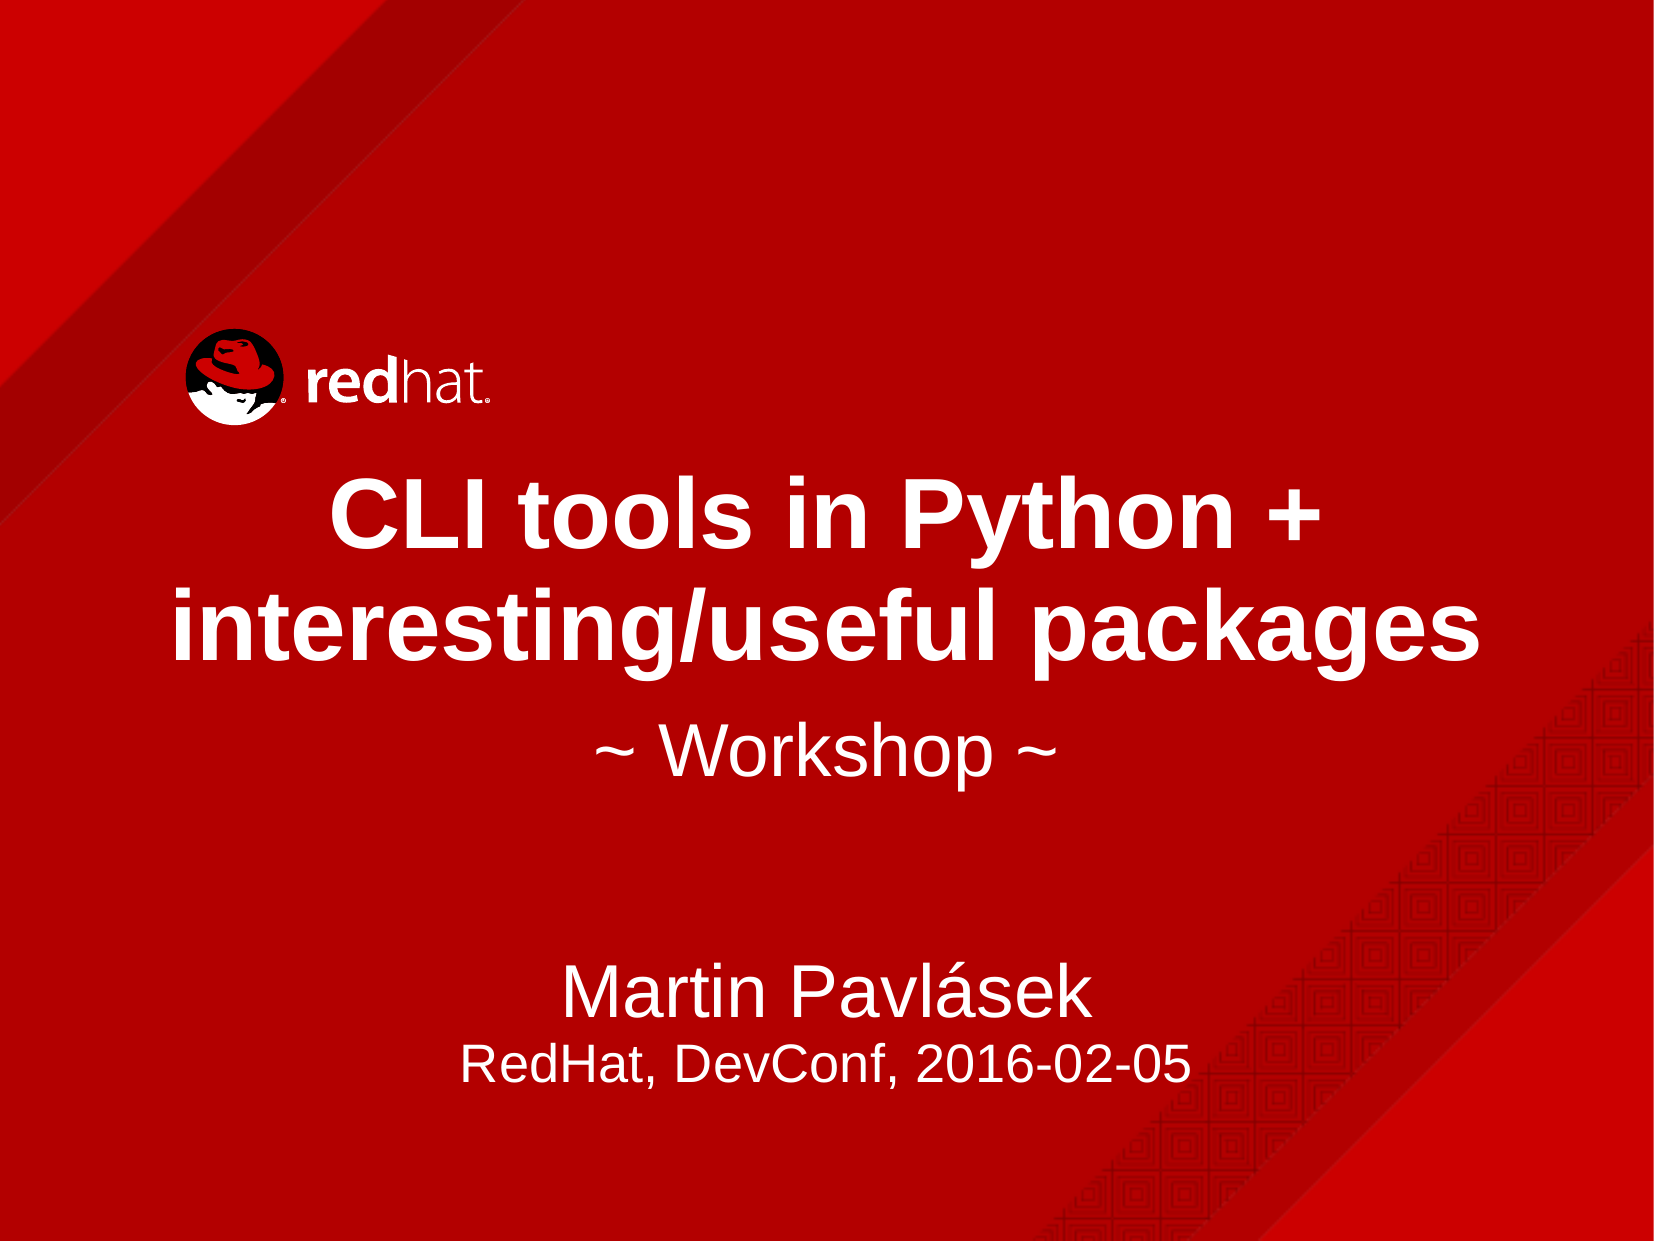

# CLI tools in Python + interesting/useful packages
~ Workshop ~
Martin Pavlásek
RedHat, DevConf, 2016-02-05